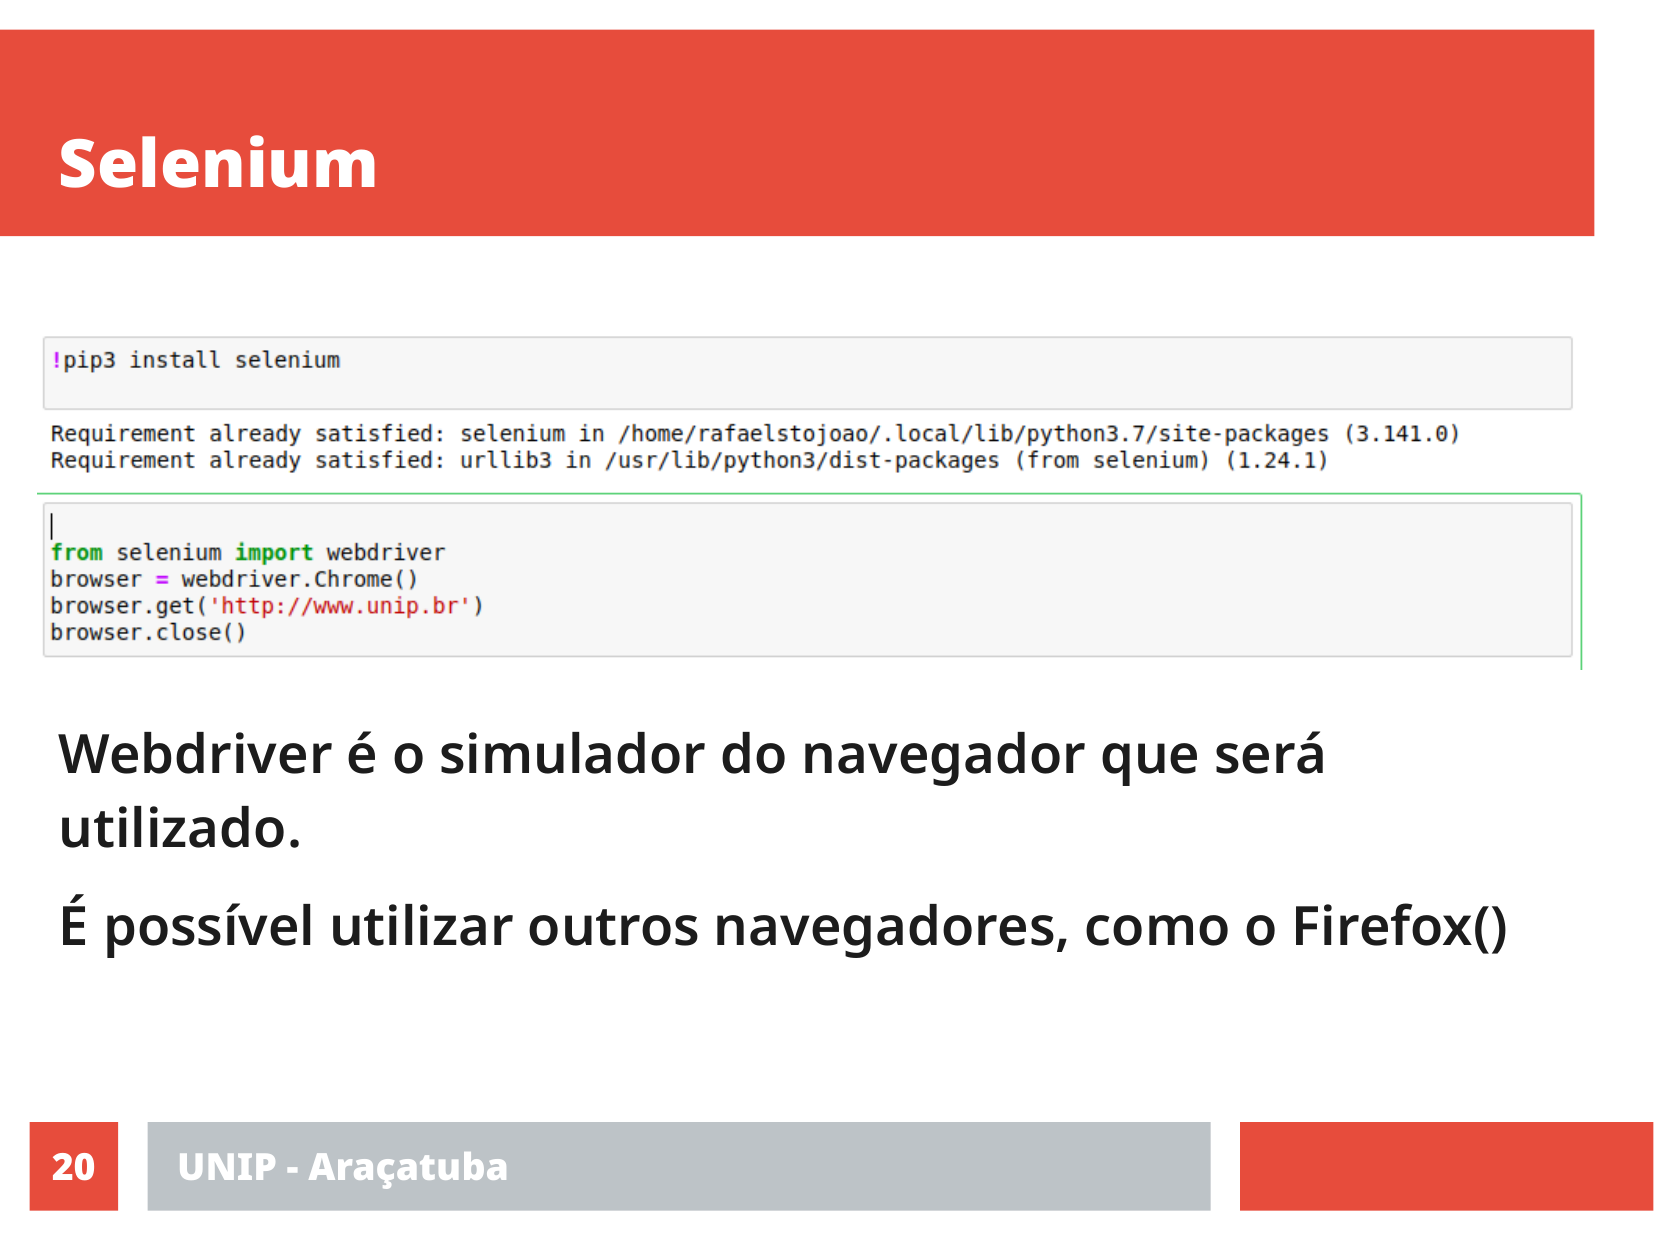

# Selenium
Webdriver é o simulador do navegador que será utilizado.
É possível utilizar outros navegadores, como o Firefox()
20
UNIP - Araçatuba